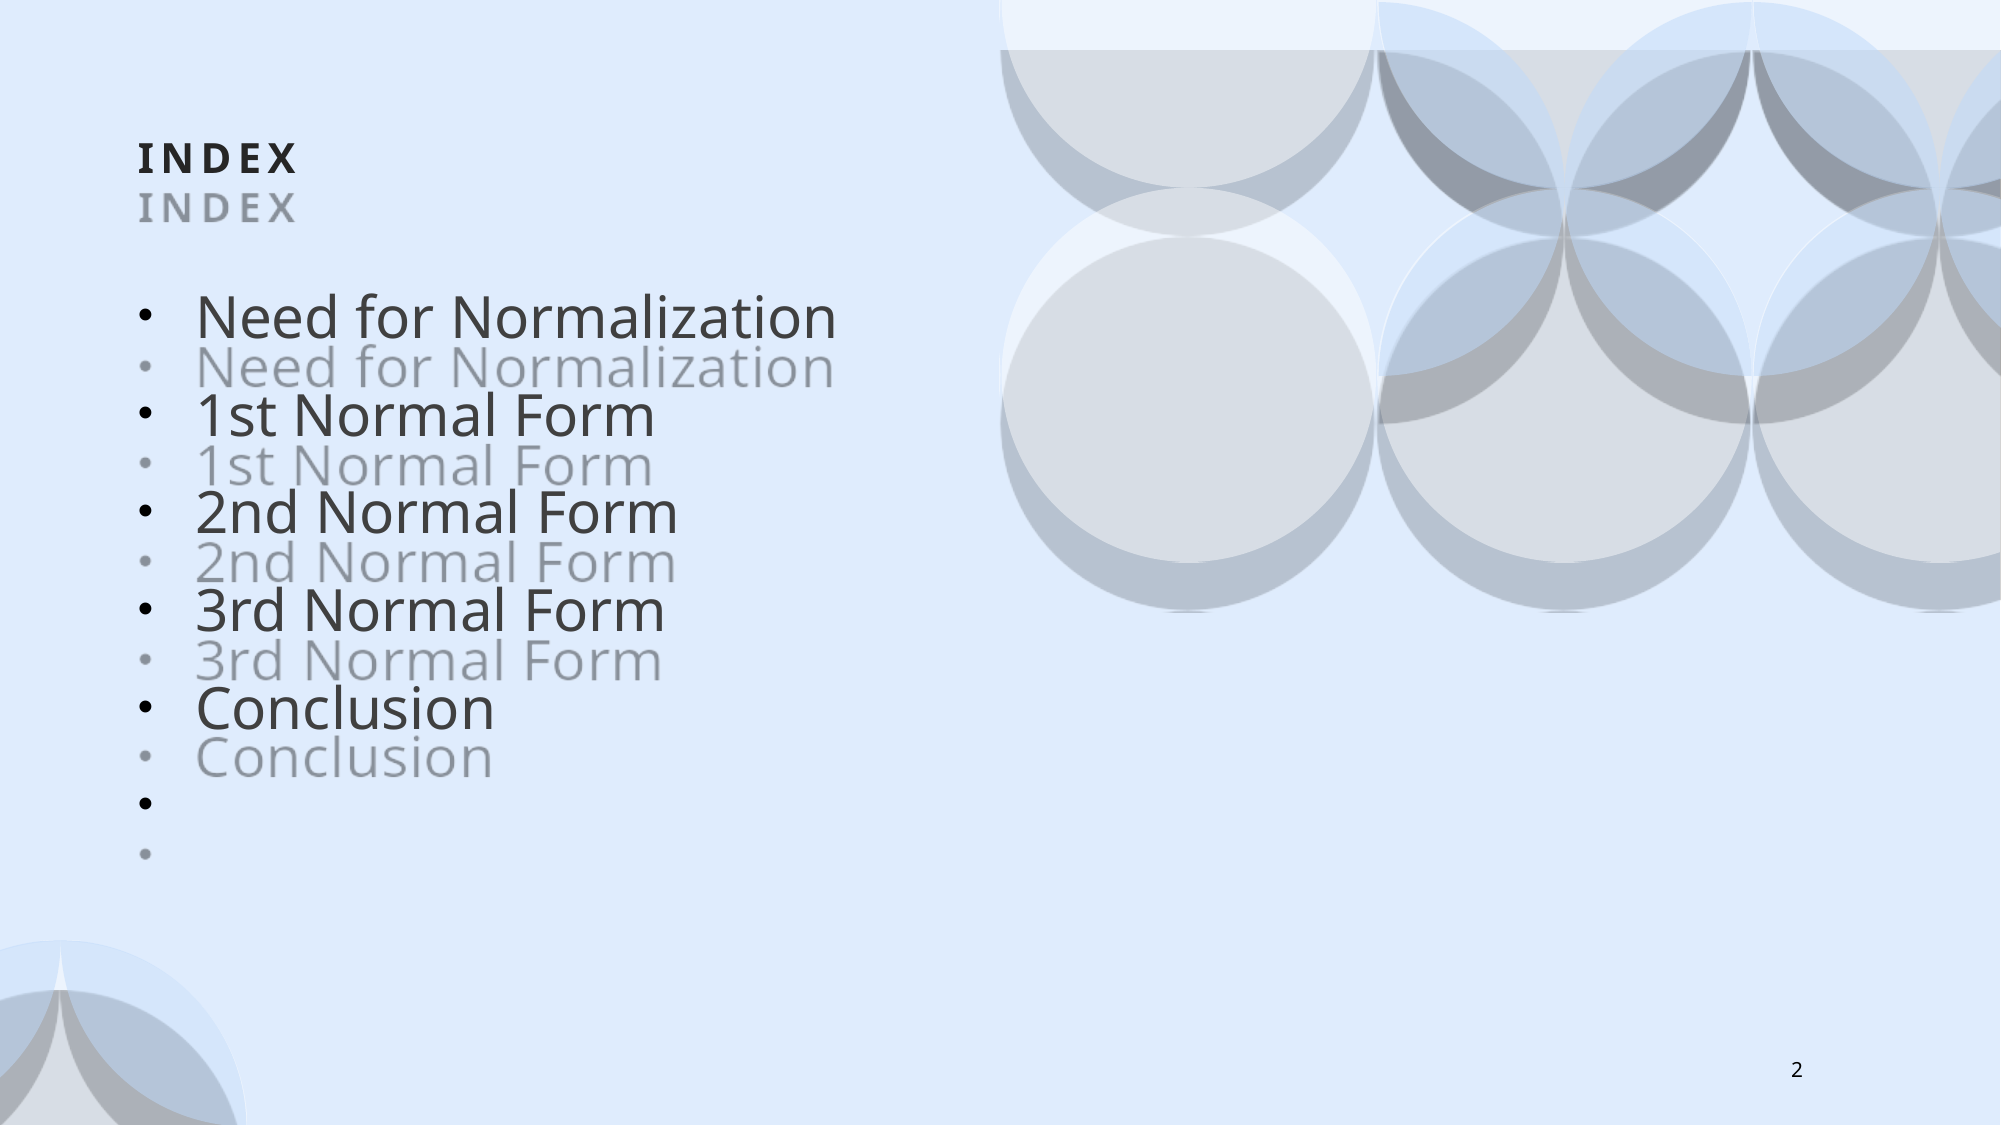

# Index
Need for Normalization
1st Normal Form
2nd Normal Form
3rd Normal Form
Conclusion